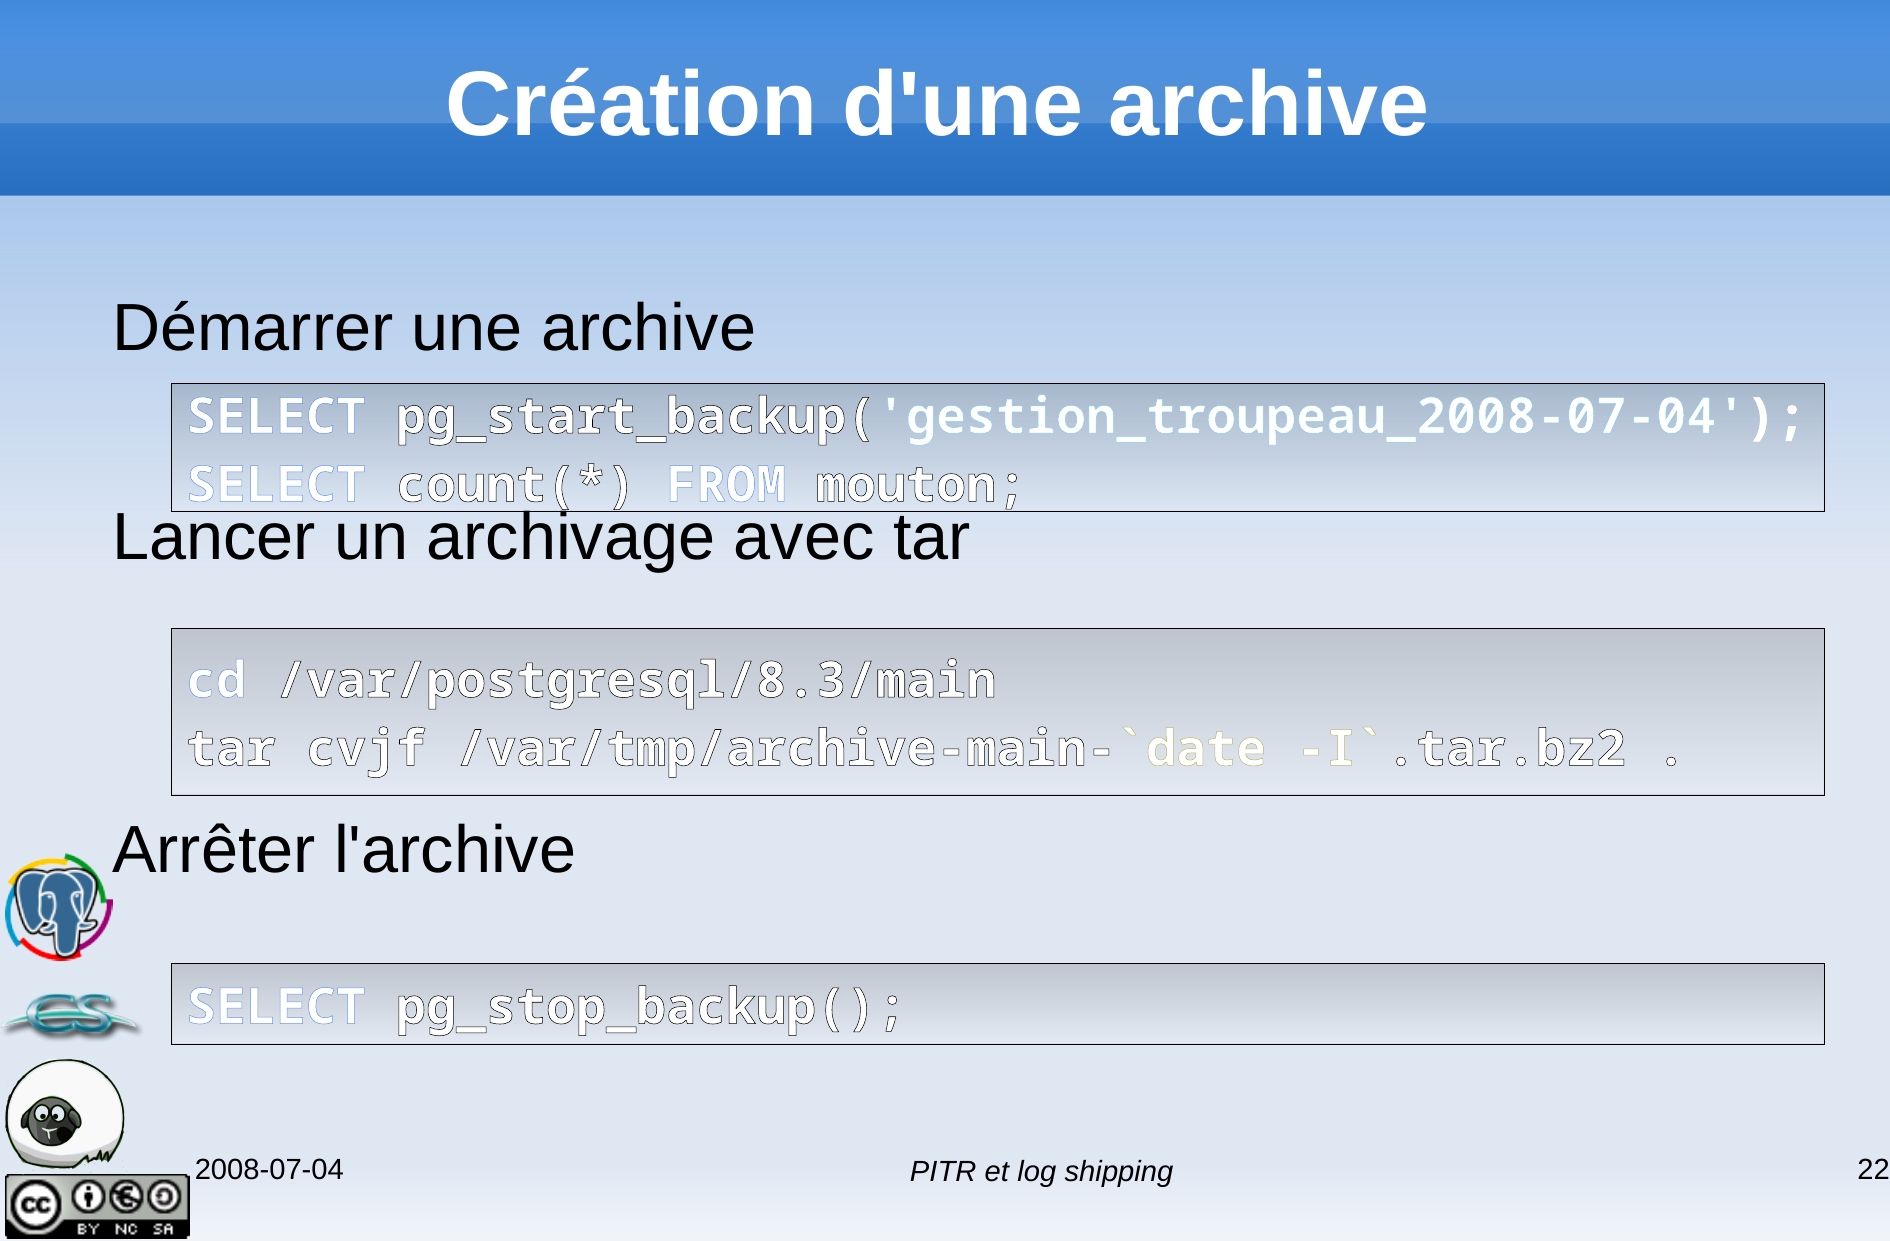

# Création d'une archive
Démarrer une archive
Lancer un archivage avec tar
Arrêter l'archive
SELECT pg_start_backup('gestion_troupeau_2008-07-04');
SELECT count(*) FROM mouton;
cd /var/postgresql/8.3/main
tar cvjf /var/tmp/archive-main-`date -I`.tar.bz2 .
SELECT pg_stop_backup();
2008-07-04
22
PITR et log shipping